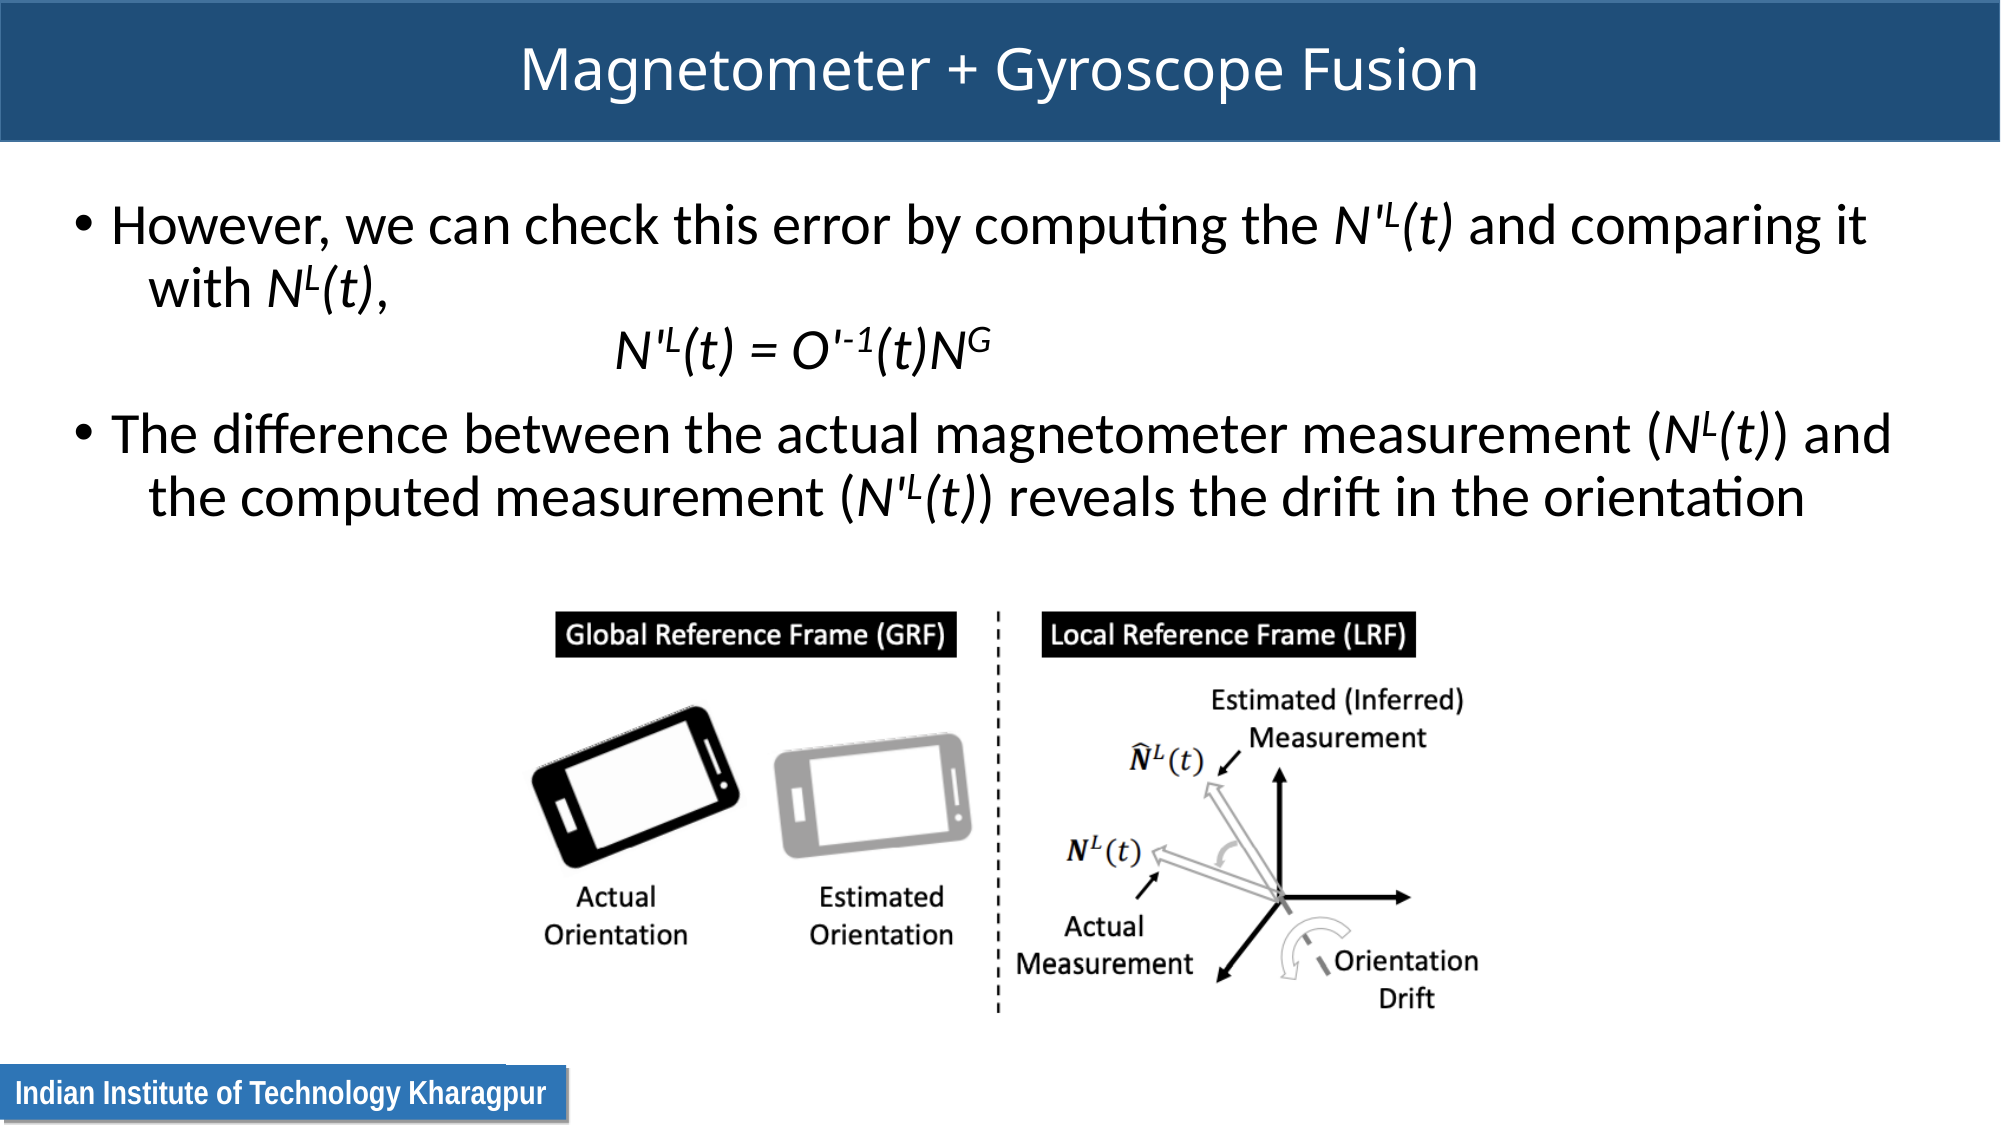

Magnetometer + Gyroscope Fusion
# However, we can check this error by computing the N'L(t) and comparing it with NL(t),         N'L(t) = O'-1(t)NG
The difference between the actual magnetometer measurement (NL(t)) and the computed measurement (N'L(t)) reveals the drift in the orientation